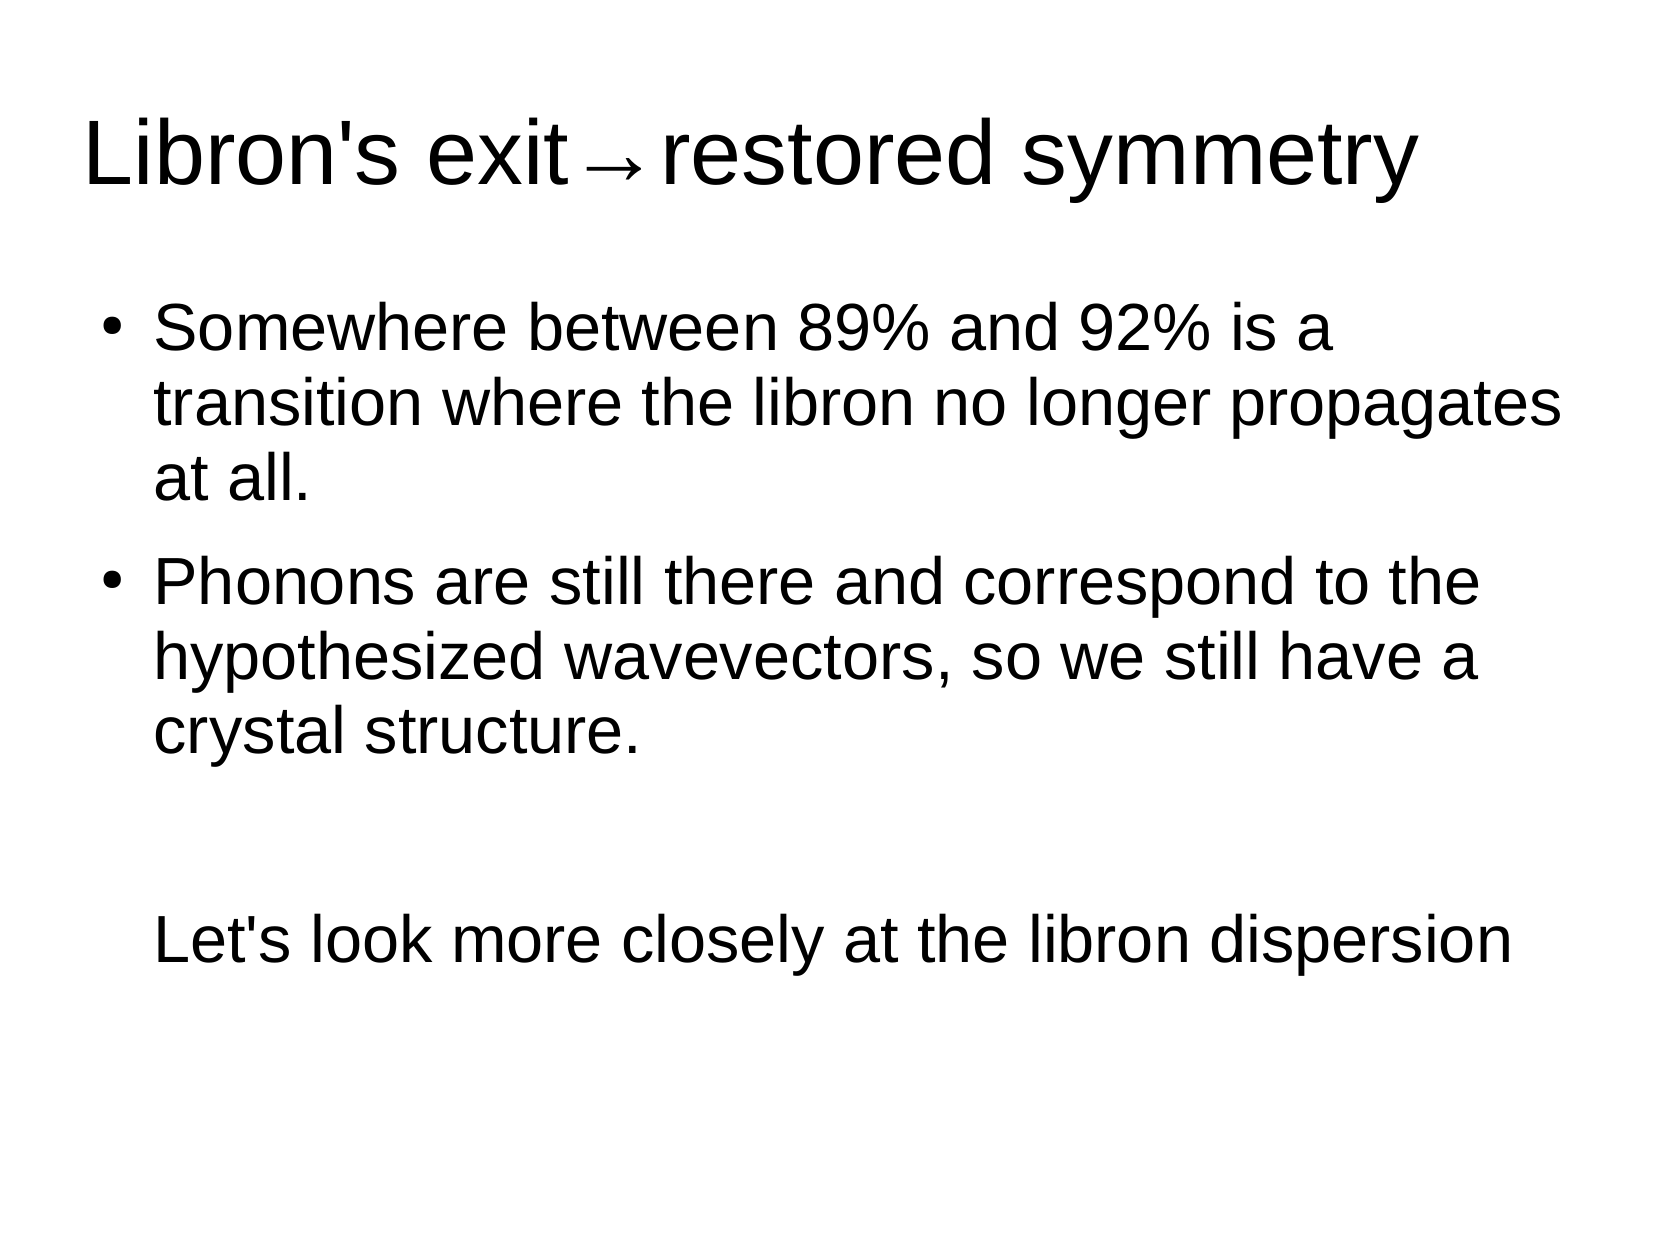

# Libron's exit→restored symmetry
Somewhere between 89% and 92% is a transition where the libron no longer propagates at all.
Phonons are still there and correspond to the hypothesized wavevectors, so we still have a crystal structure.
Let's look more closely at the libron dispersion